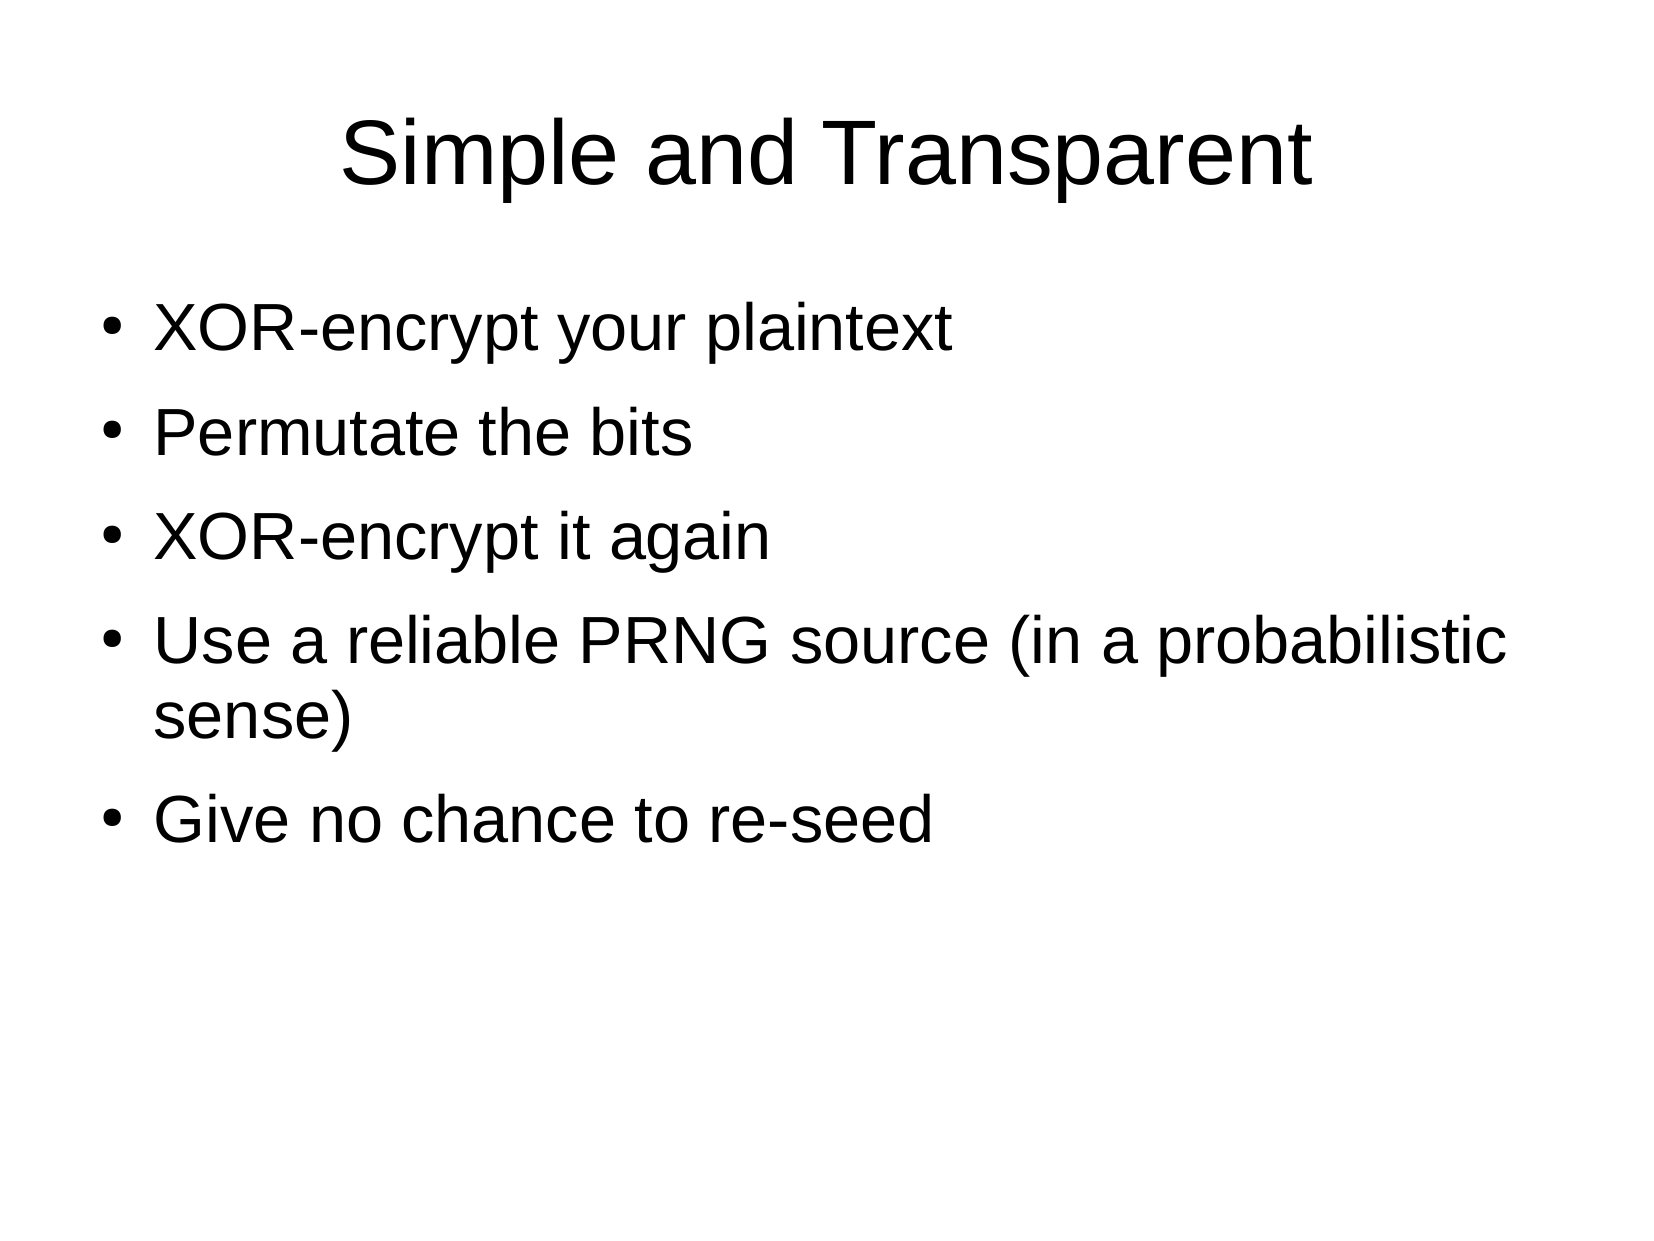

# Simple and Transparent
XOR-encrypt your plaintext
Permutate the bits
XOR-encrypt it again
Use a reliable PRNG source (in a probabilistic sense)
Give no chance to re-seed